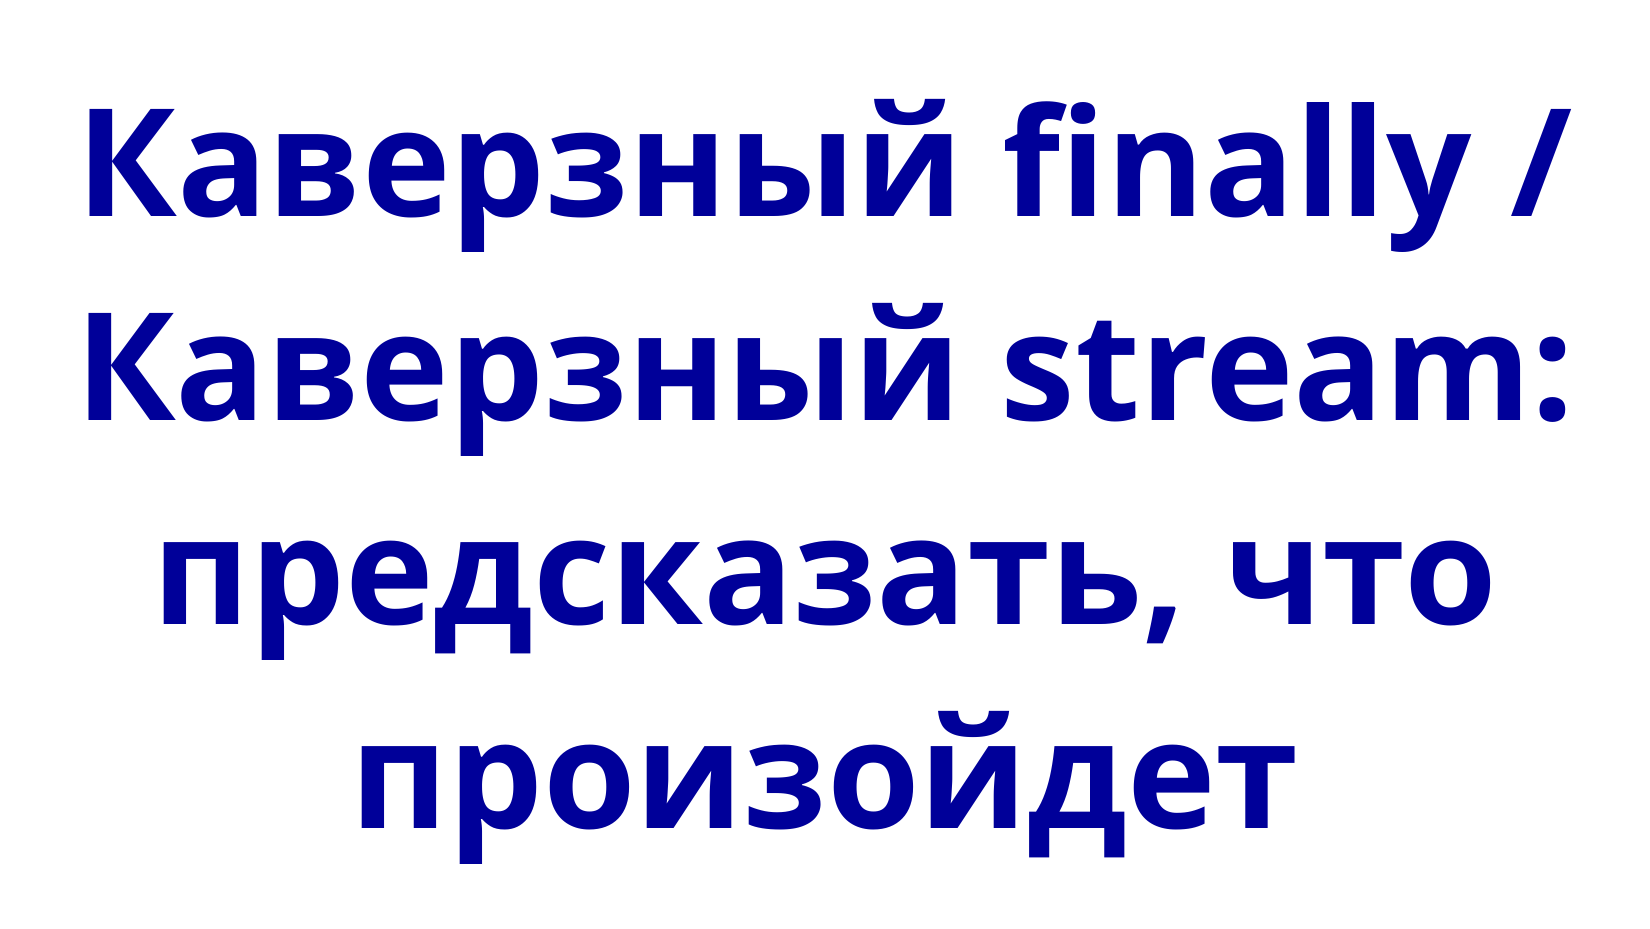

# Каверзный finally /
Каверзный stream: предсказать, что произойдет